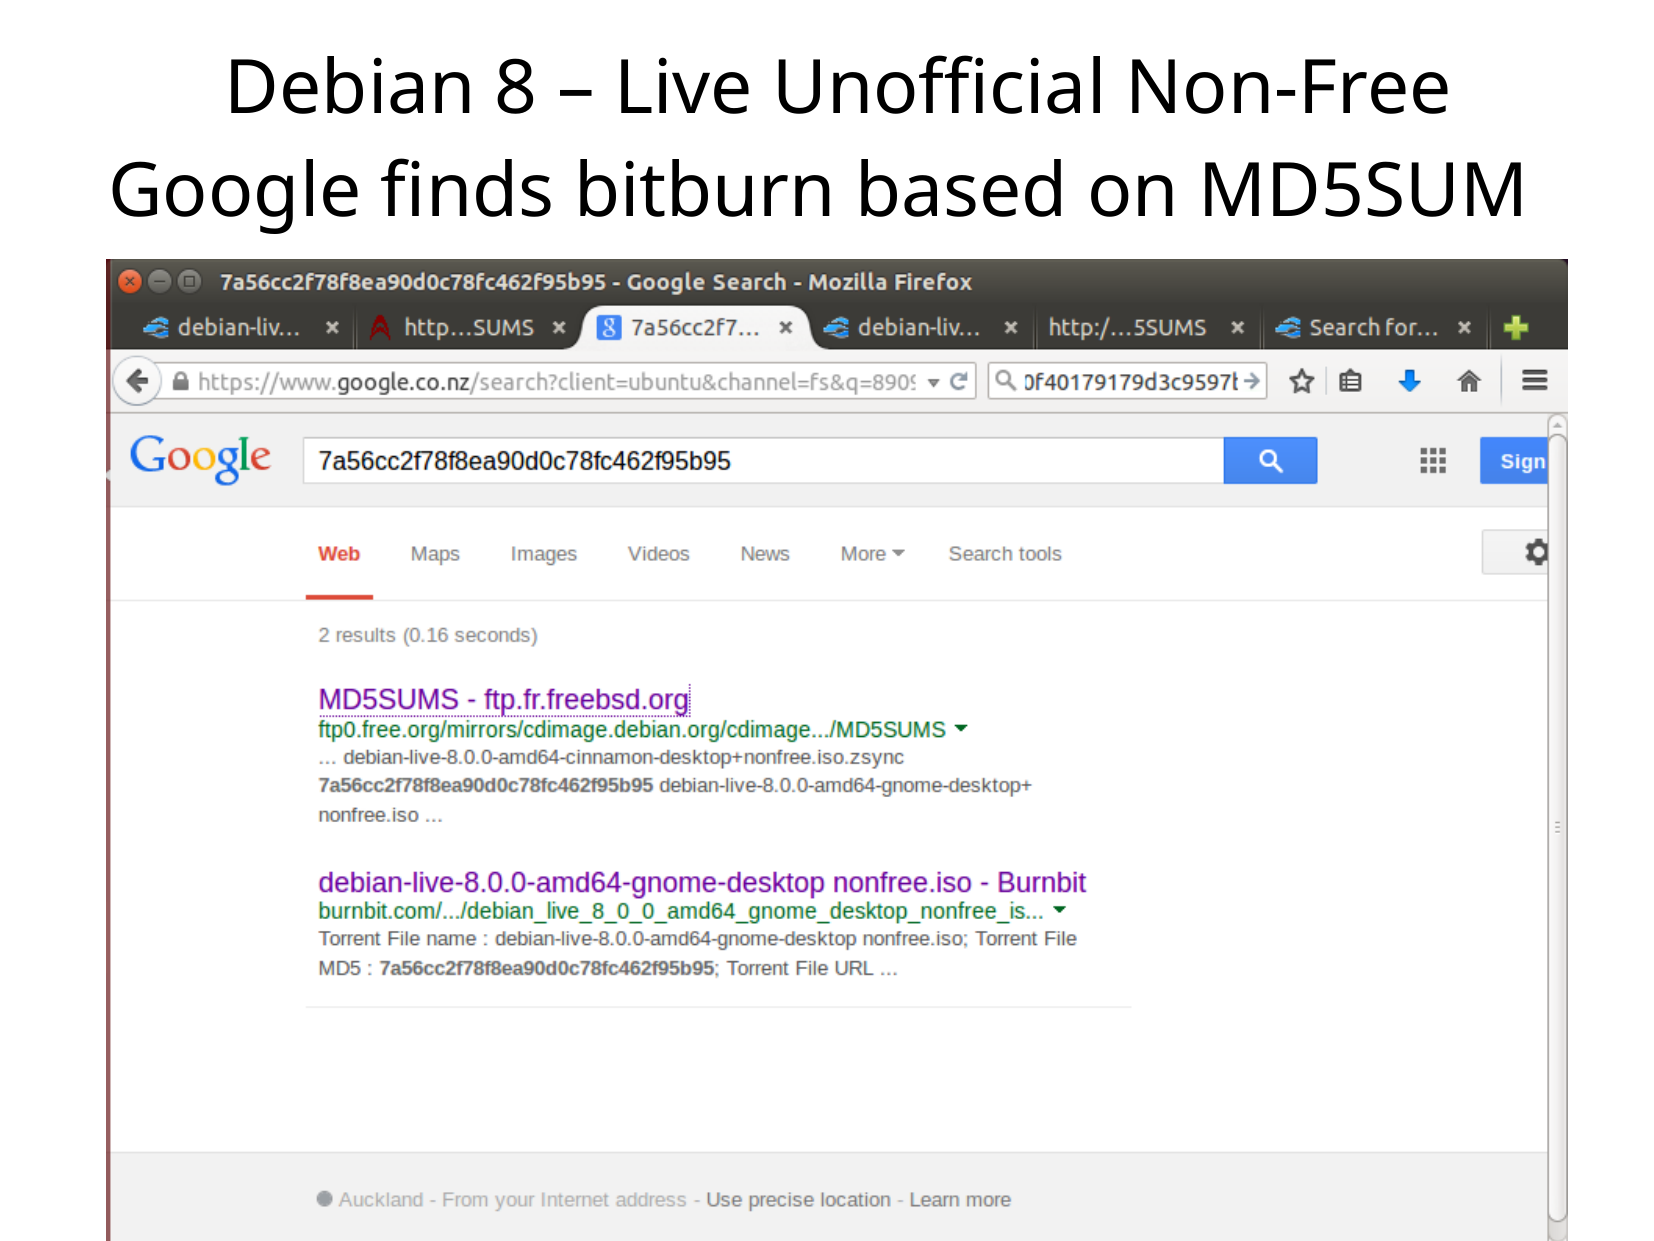

# Debian 8 – Live Unofficial Non-Free Google finds bitburn based on MD5SUM